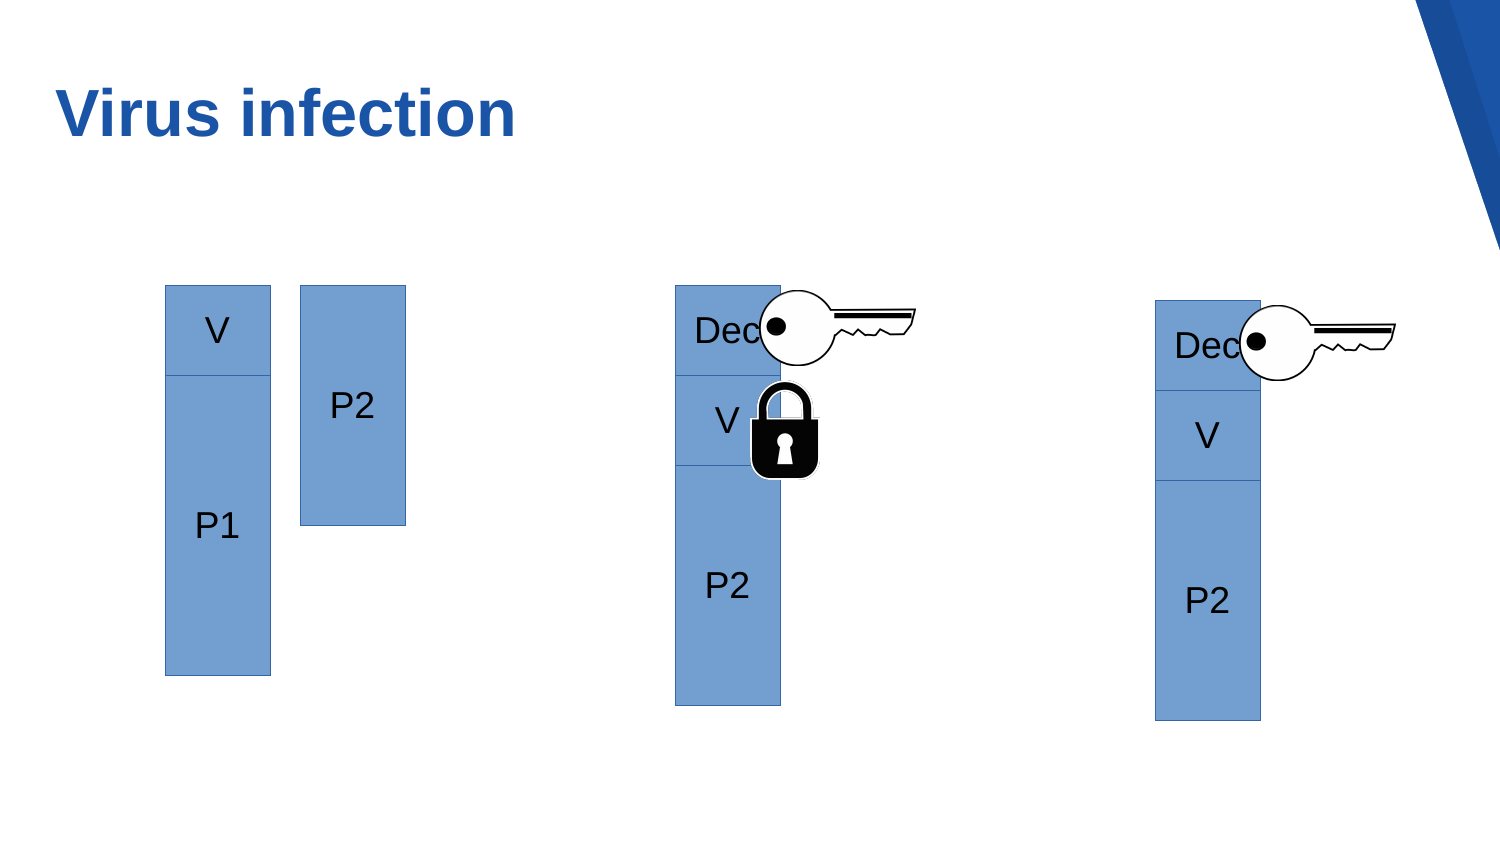

# Virus infection
V
P2
Dec
Dec
P1
V
V
P2
P2